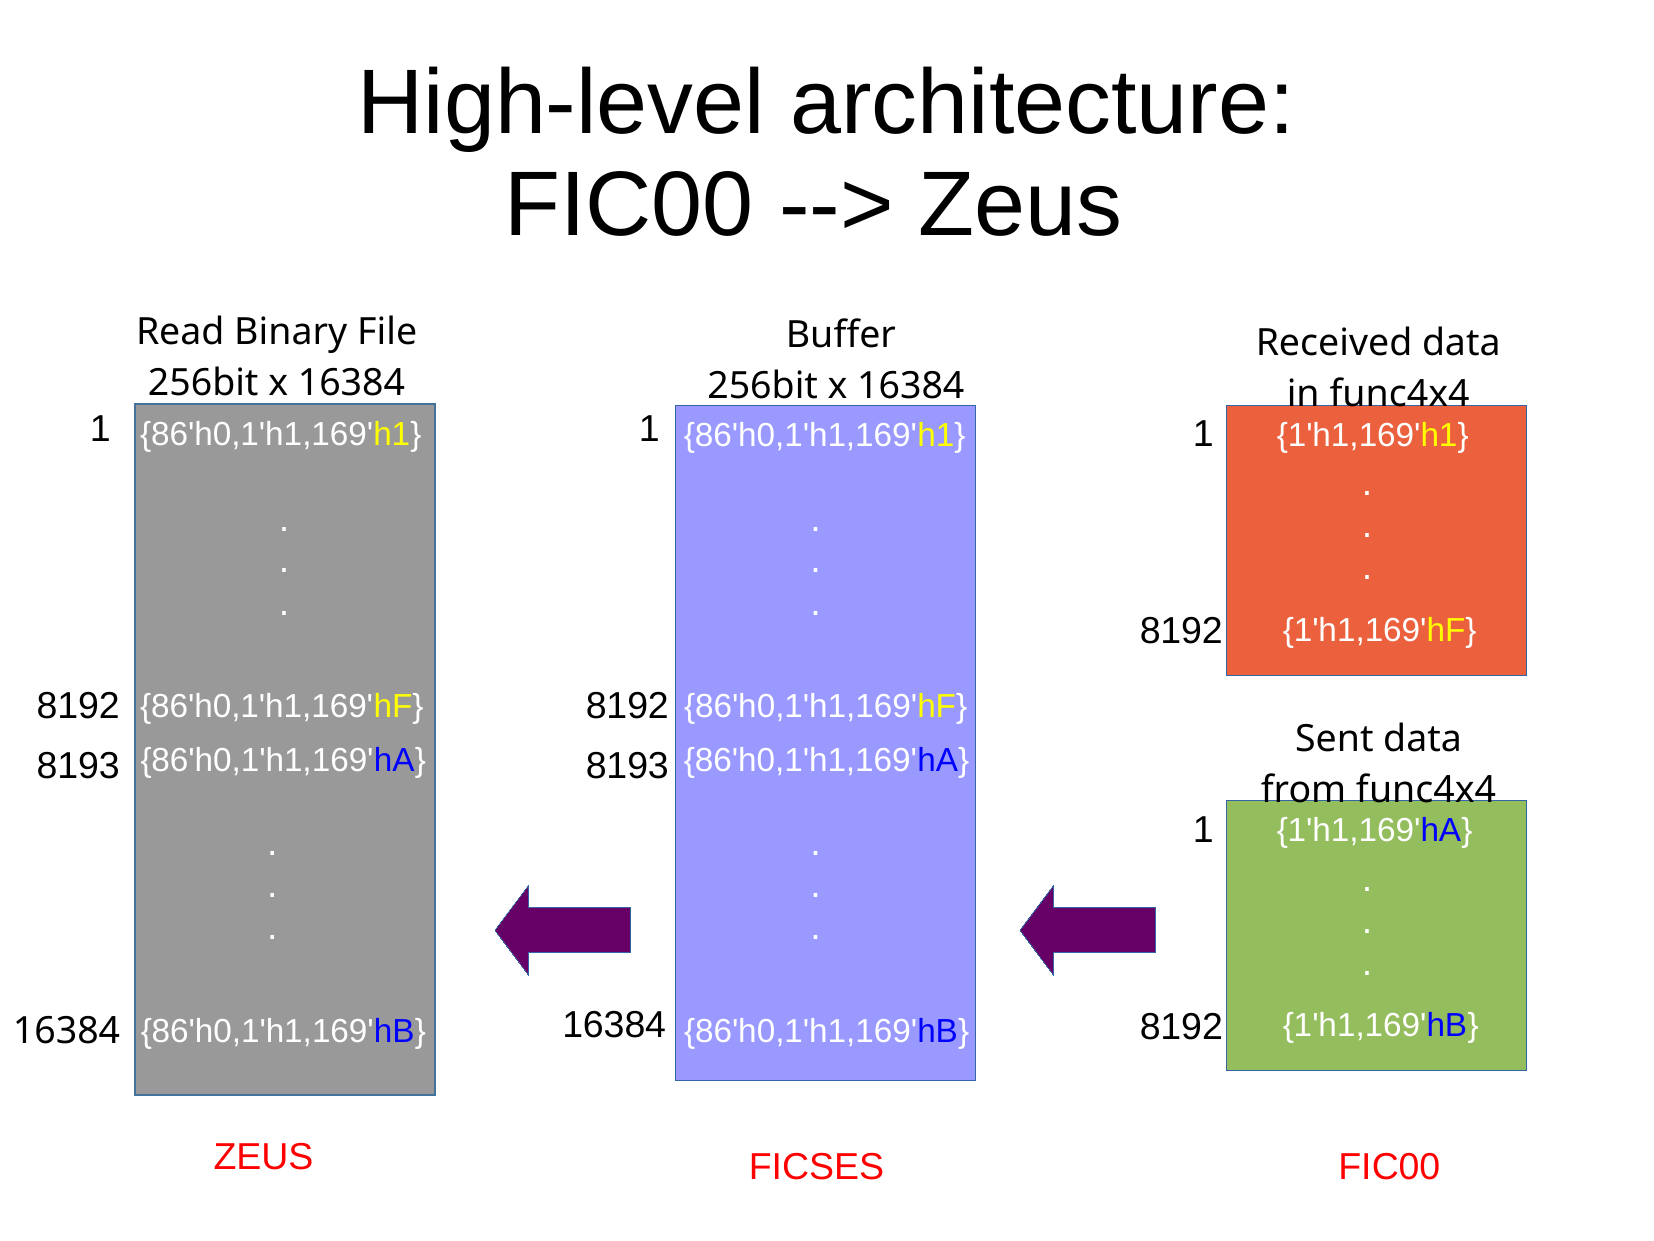

# High-level architecture: FIC00 --> Zeus
Read Binary File
256bit x 16384
Buffer
256bit x 16384
Received data
in func4x4
1
1
1
{86'h0,1'h1,169'h1}
{86'h0,1'h1,169'h1}
{1'h1,169'h1}
.
.
.
.
.
.
.
.
.
8192
{1'h1,169'hF}
8192
8192
{86'h0,1'h1,169'hF}
{86'h0,1'h1,169'hF}
Sent data
from func4x4
{86'h0,1'h1,169'hA}
{86'h0,1'h1,169'hA}
8193
8193
1
{1'h1,169'hA}
.
.
.
.
.
.
.
.
.
16384
16384
8192
{1'h1,169'hB}
{86'h0,1'h1,169'hB}
{86'h0,1'h1,169'hB}
ZEUS
FICSES
FIC00